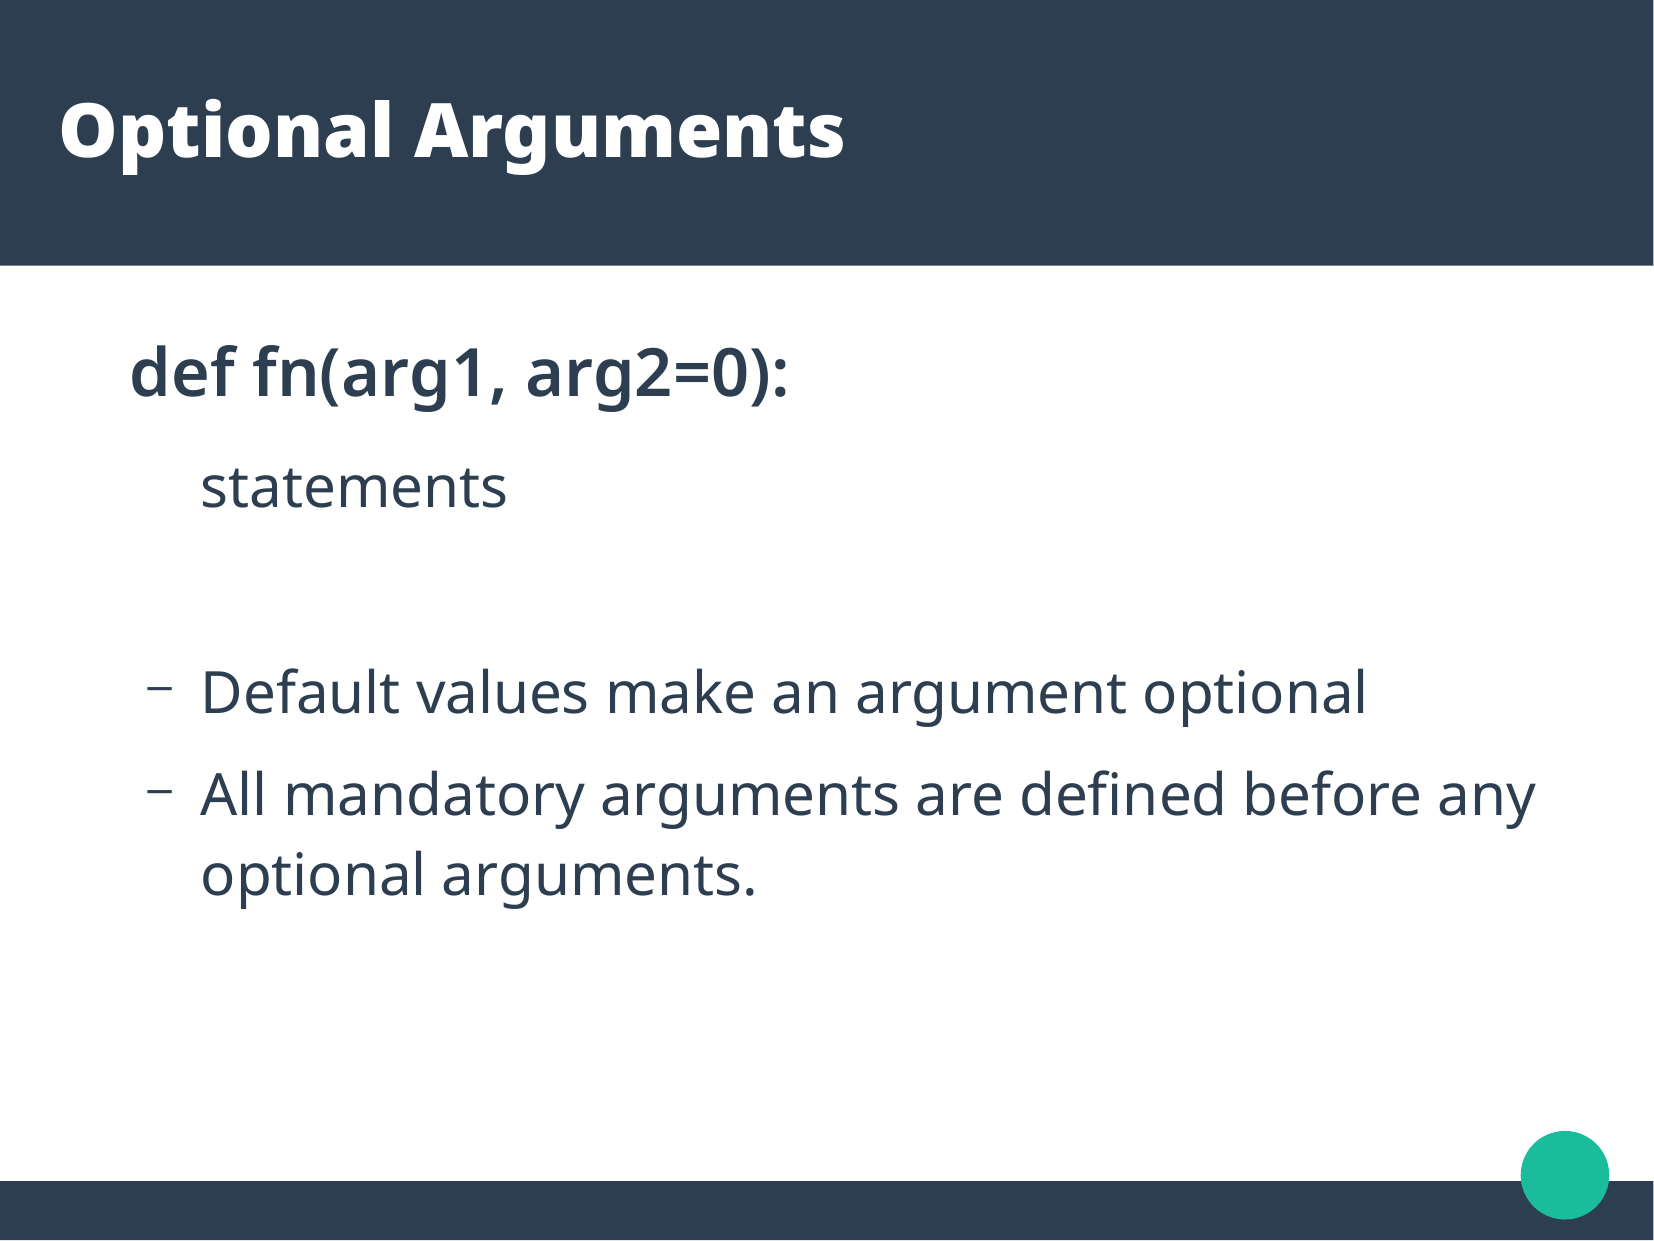

# Optional Arguments
def fn(arg1, arg2=0):
statements
Default values make an argument optional
All mandatory arguments are defined before any optional arguments.